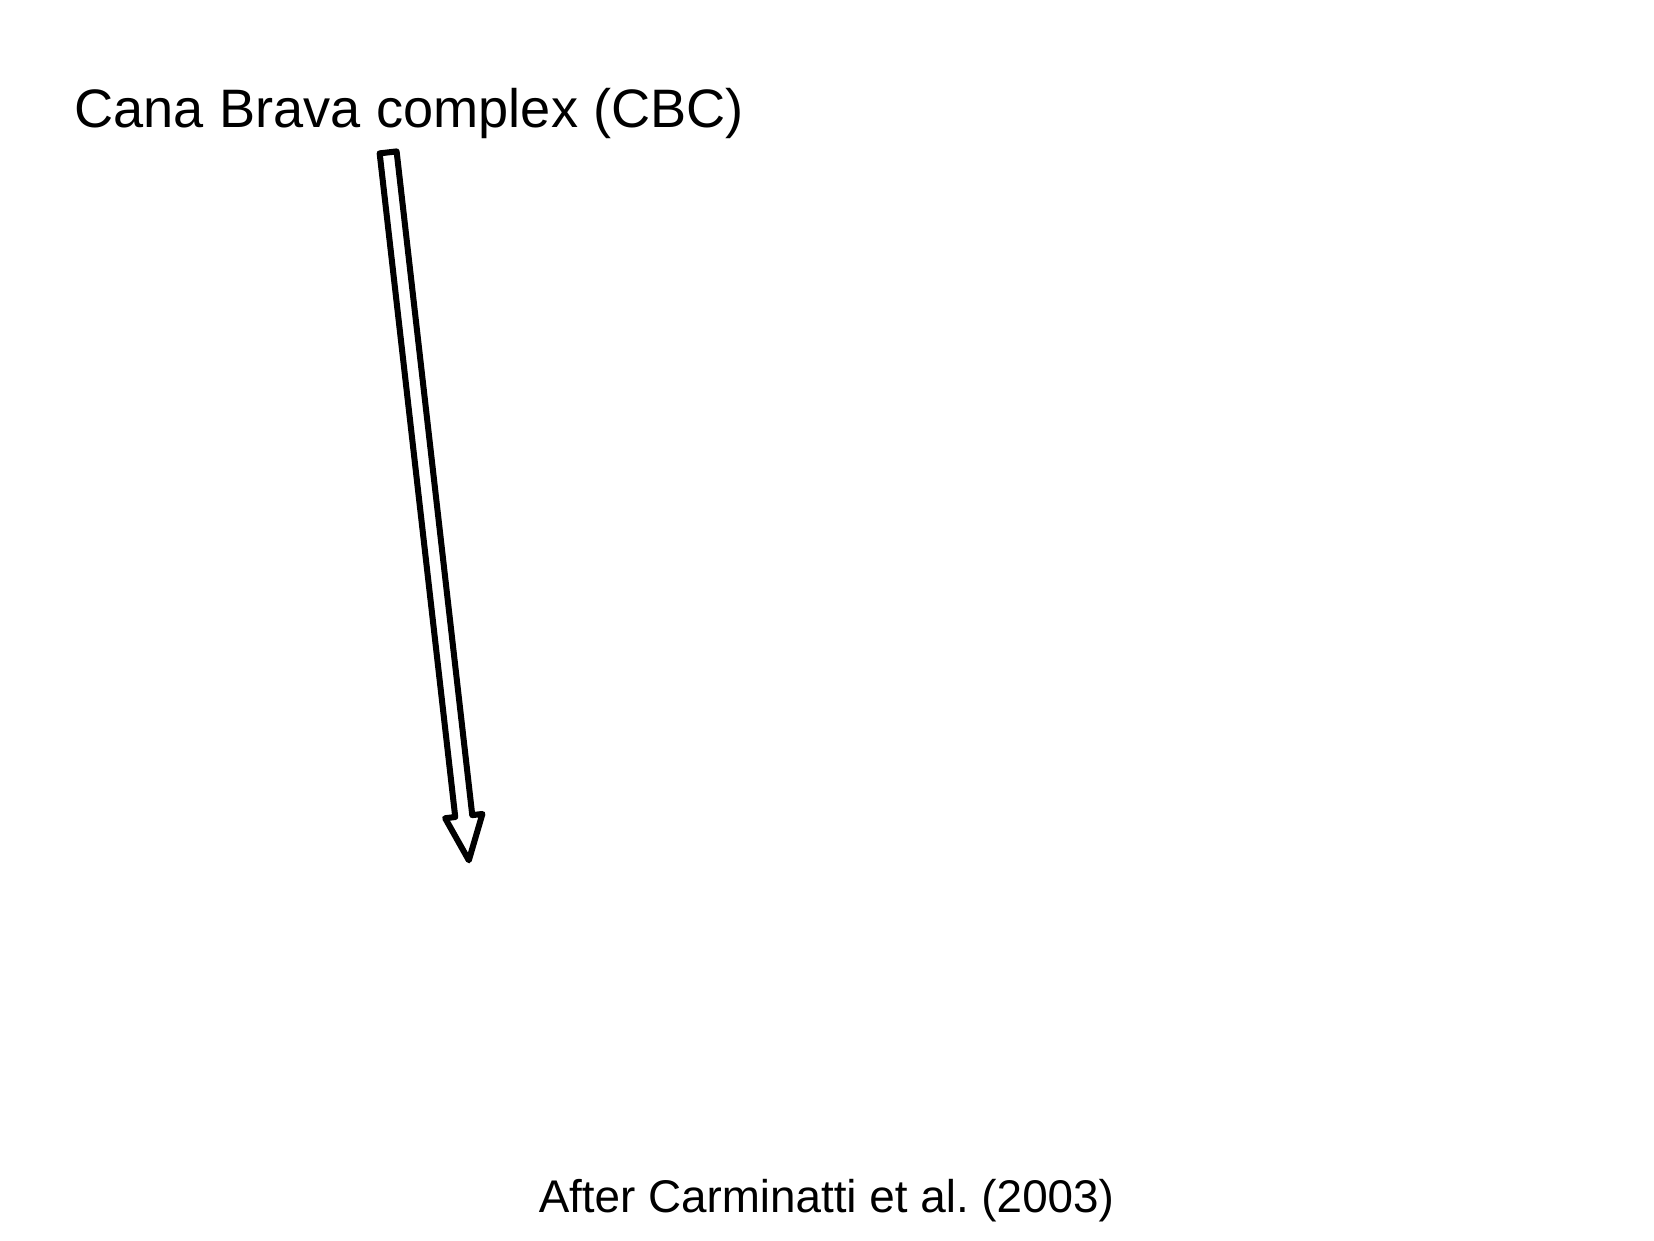

Cana Brava complex (CBC)
After Carminatti et al. (2003)